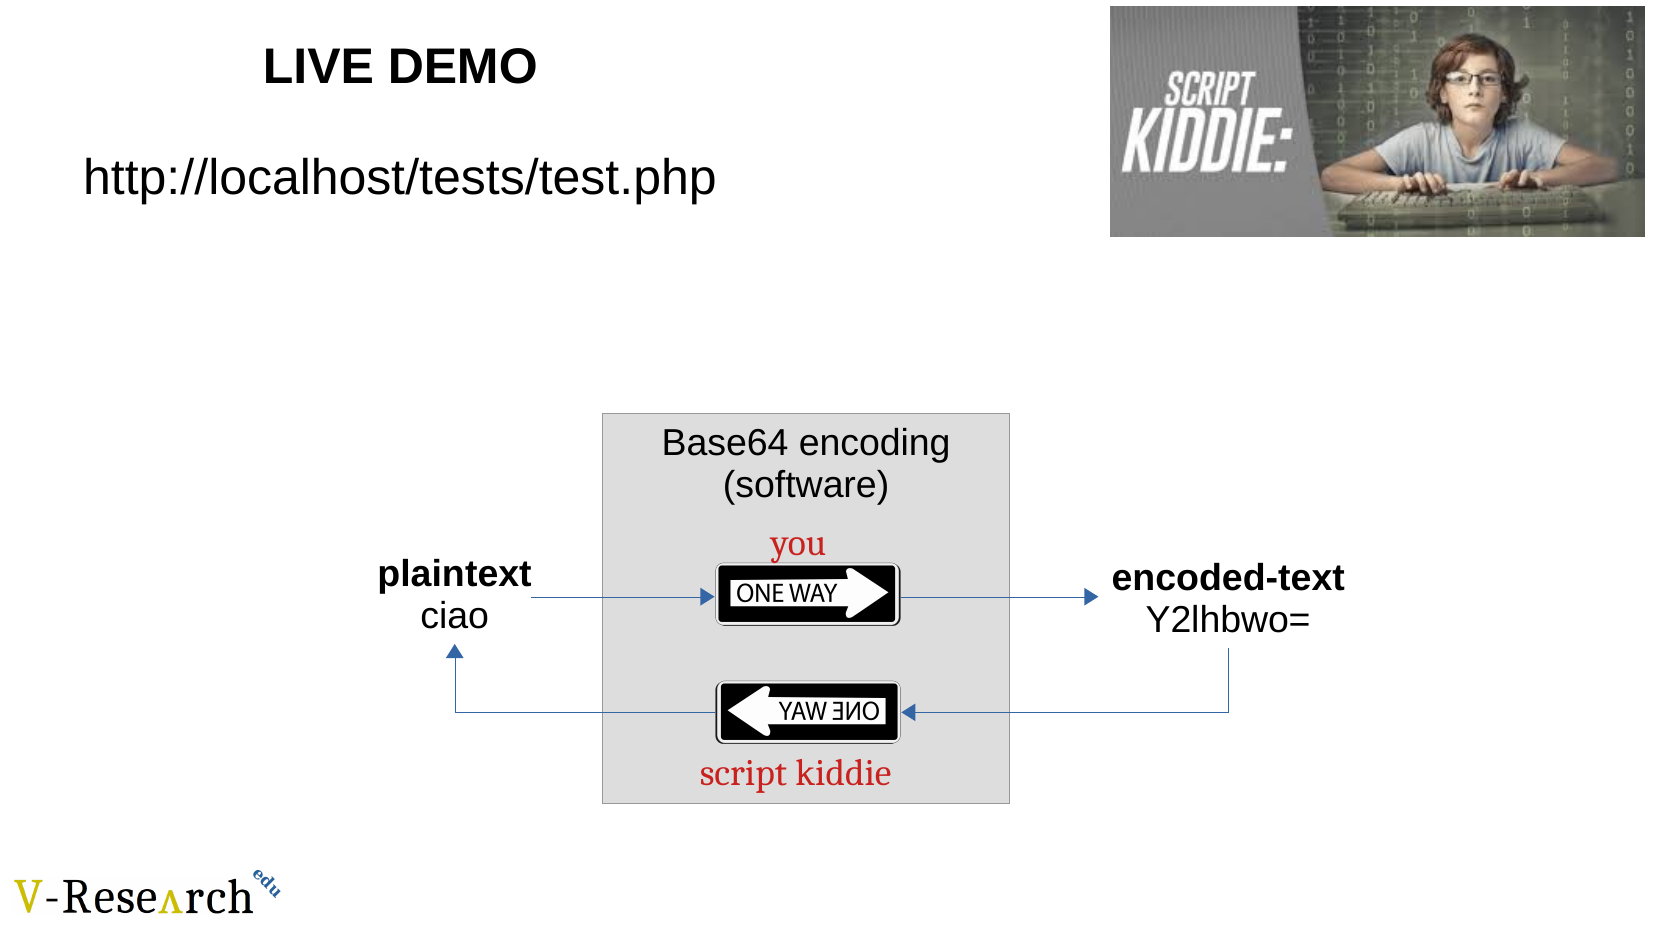

LIVE DEMO
http://localhost/tests/test.php
Base64 encoding
(software)
you
plaintext
ciao
encoded-text
Y2lhbwo=
script kiddie
edu